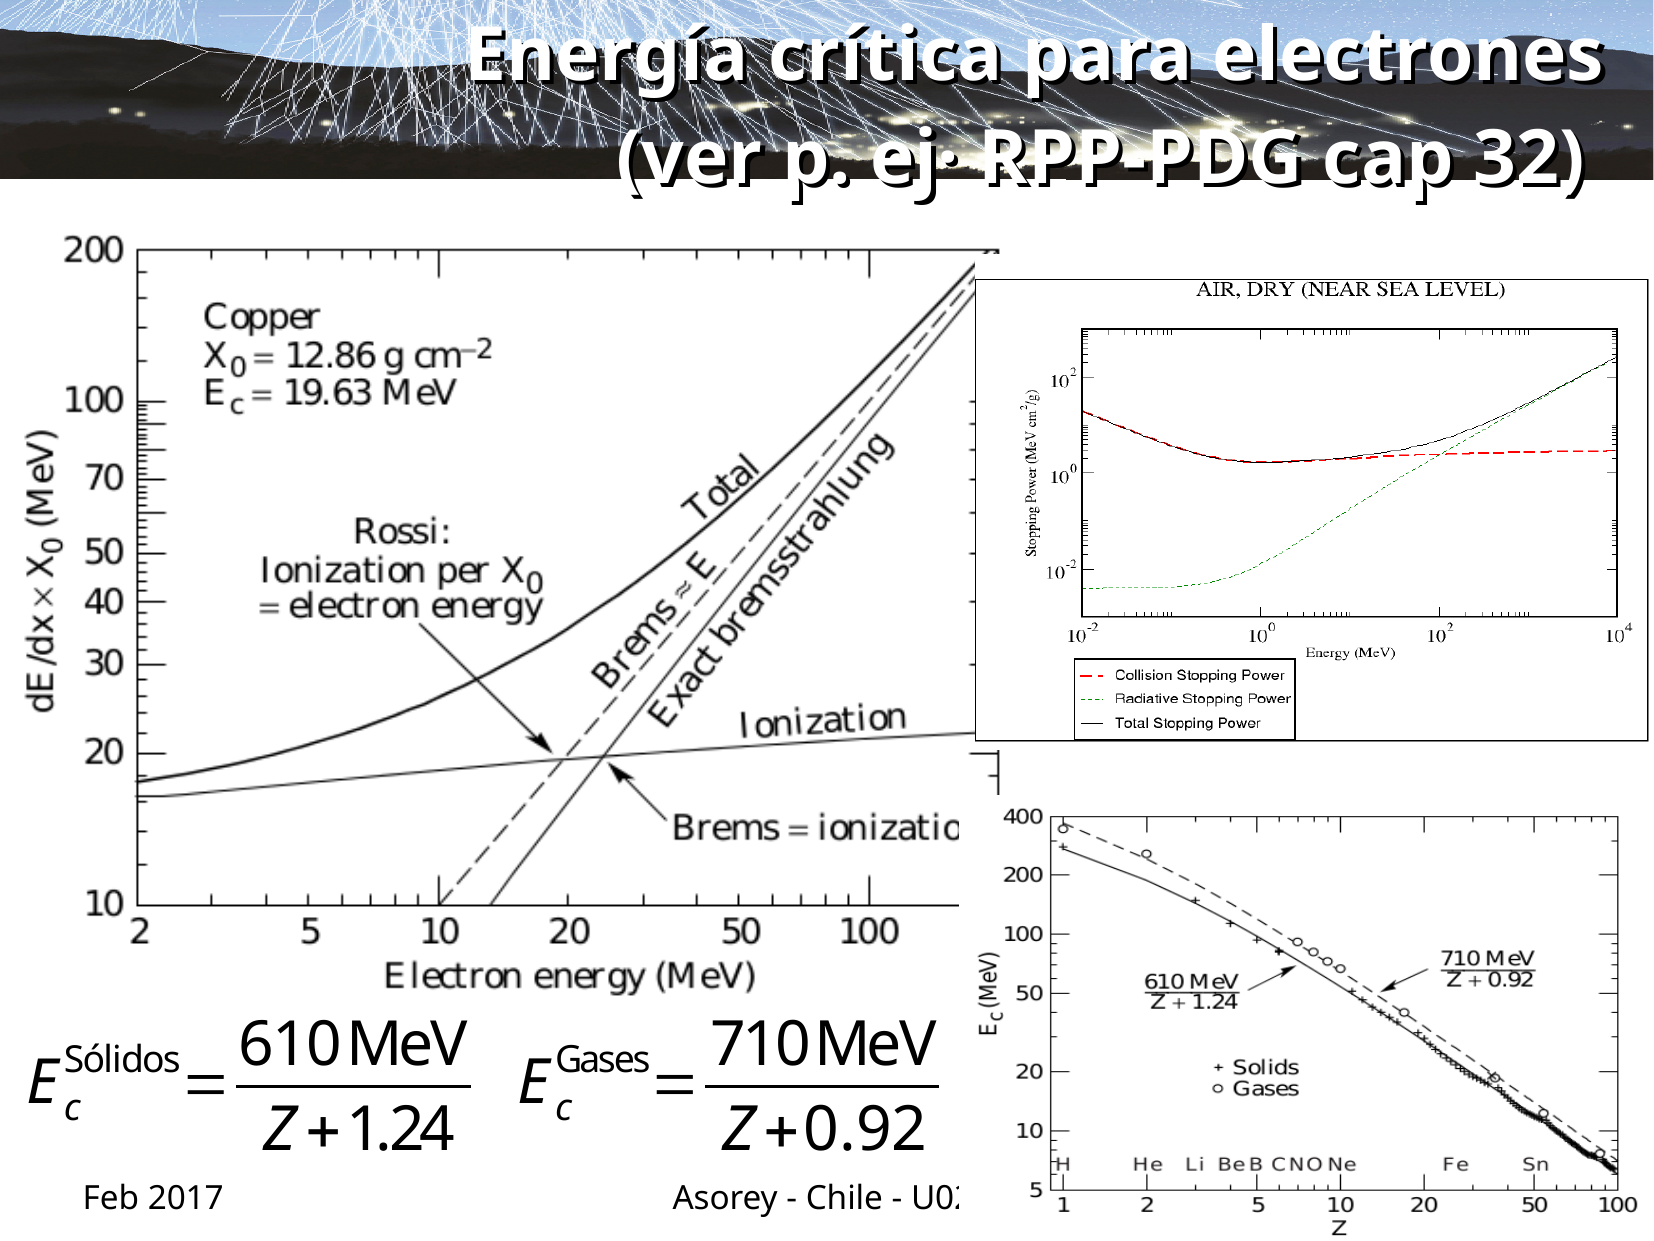

# Energía crítica para electrones (ver p. ej· RPP-PDG cap 32)
Feb 2017
Asorey - Chile - U02
14